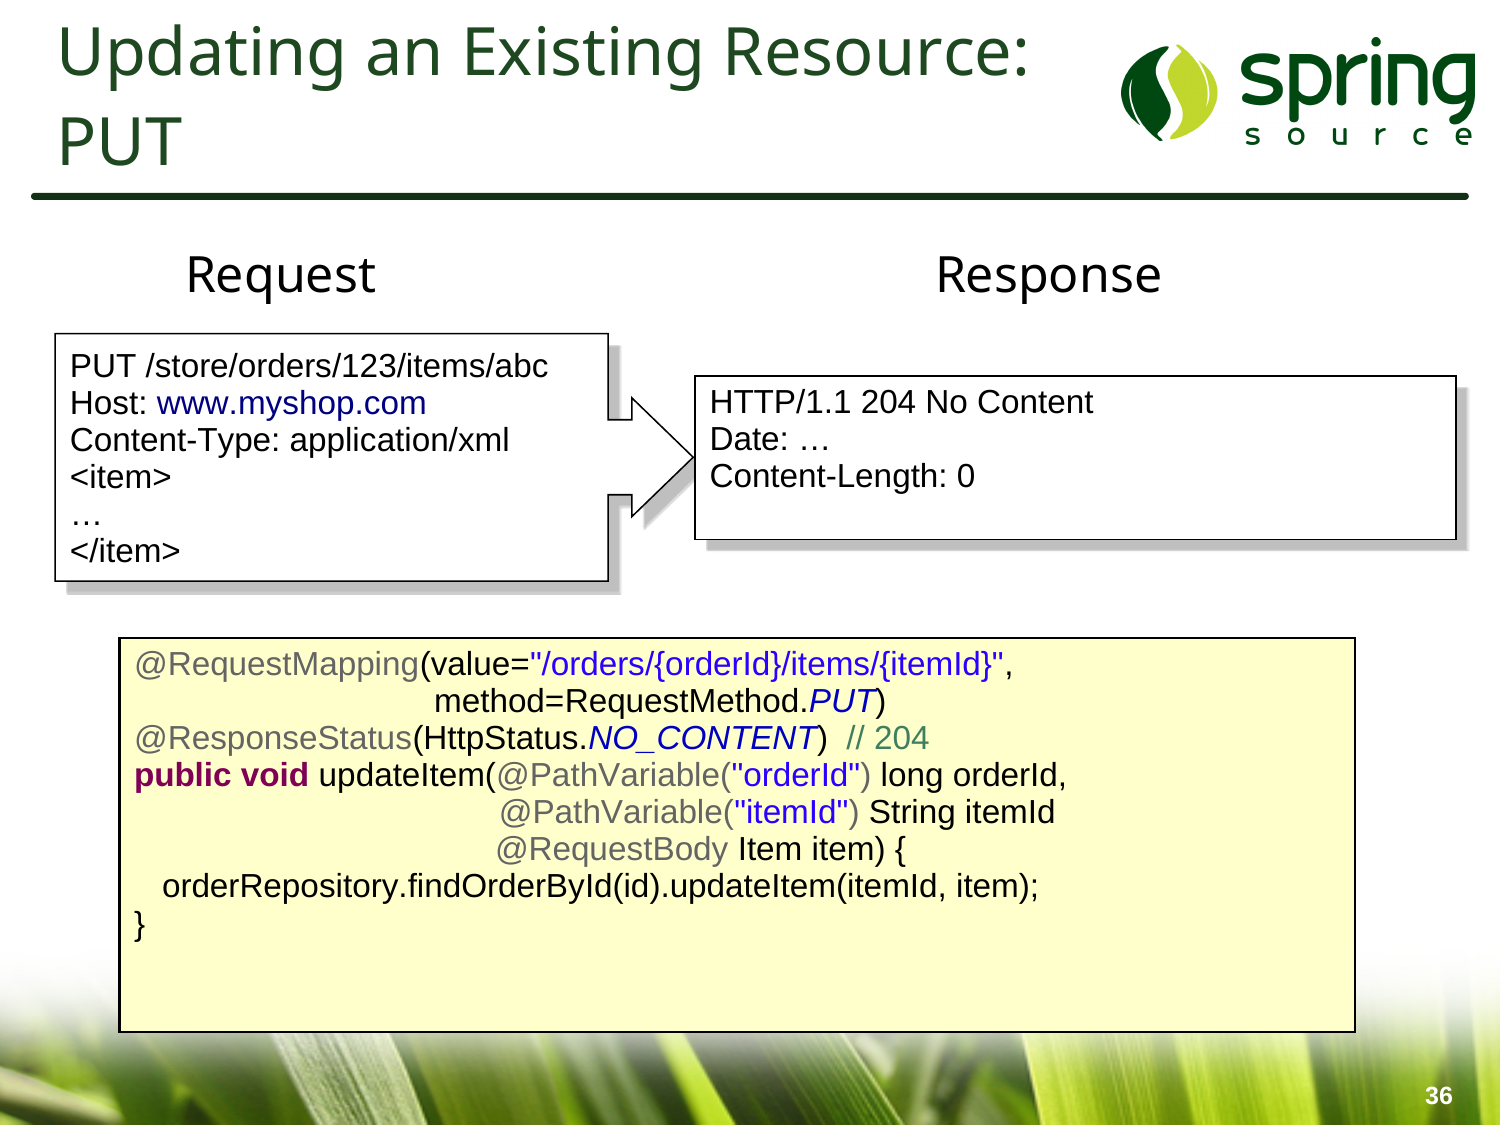

# Updating an Existing Resource: PUT
Request				Response
PUT /store/orders/123/items/abc
Host: www.myshop.com
Content-Type: application/xml
<item>
…
</item>
HTTP/1.1 204 No Content
Date: …
Content-Length: 0
@RequestMapping(value="/orders/{orderId}/items/{itemId}",
		method=RequestMethod.PUT)
@ResponseStatus(HttpStatus.NO_CONTENT) // 204
public void updateItem(@PathVariable("orderId") long orderId,
		 @PathVariable("itemId") String itemId
 @RequestBody Item item) {
 orderRepository.findOrderById(id).updateItem(itemId, item);
}